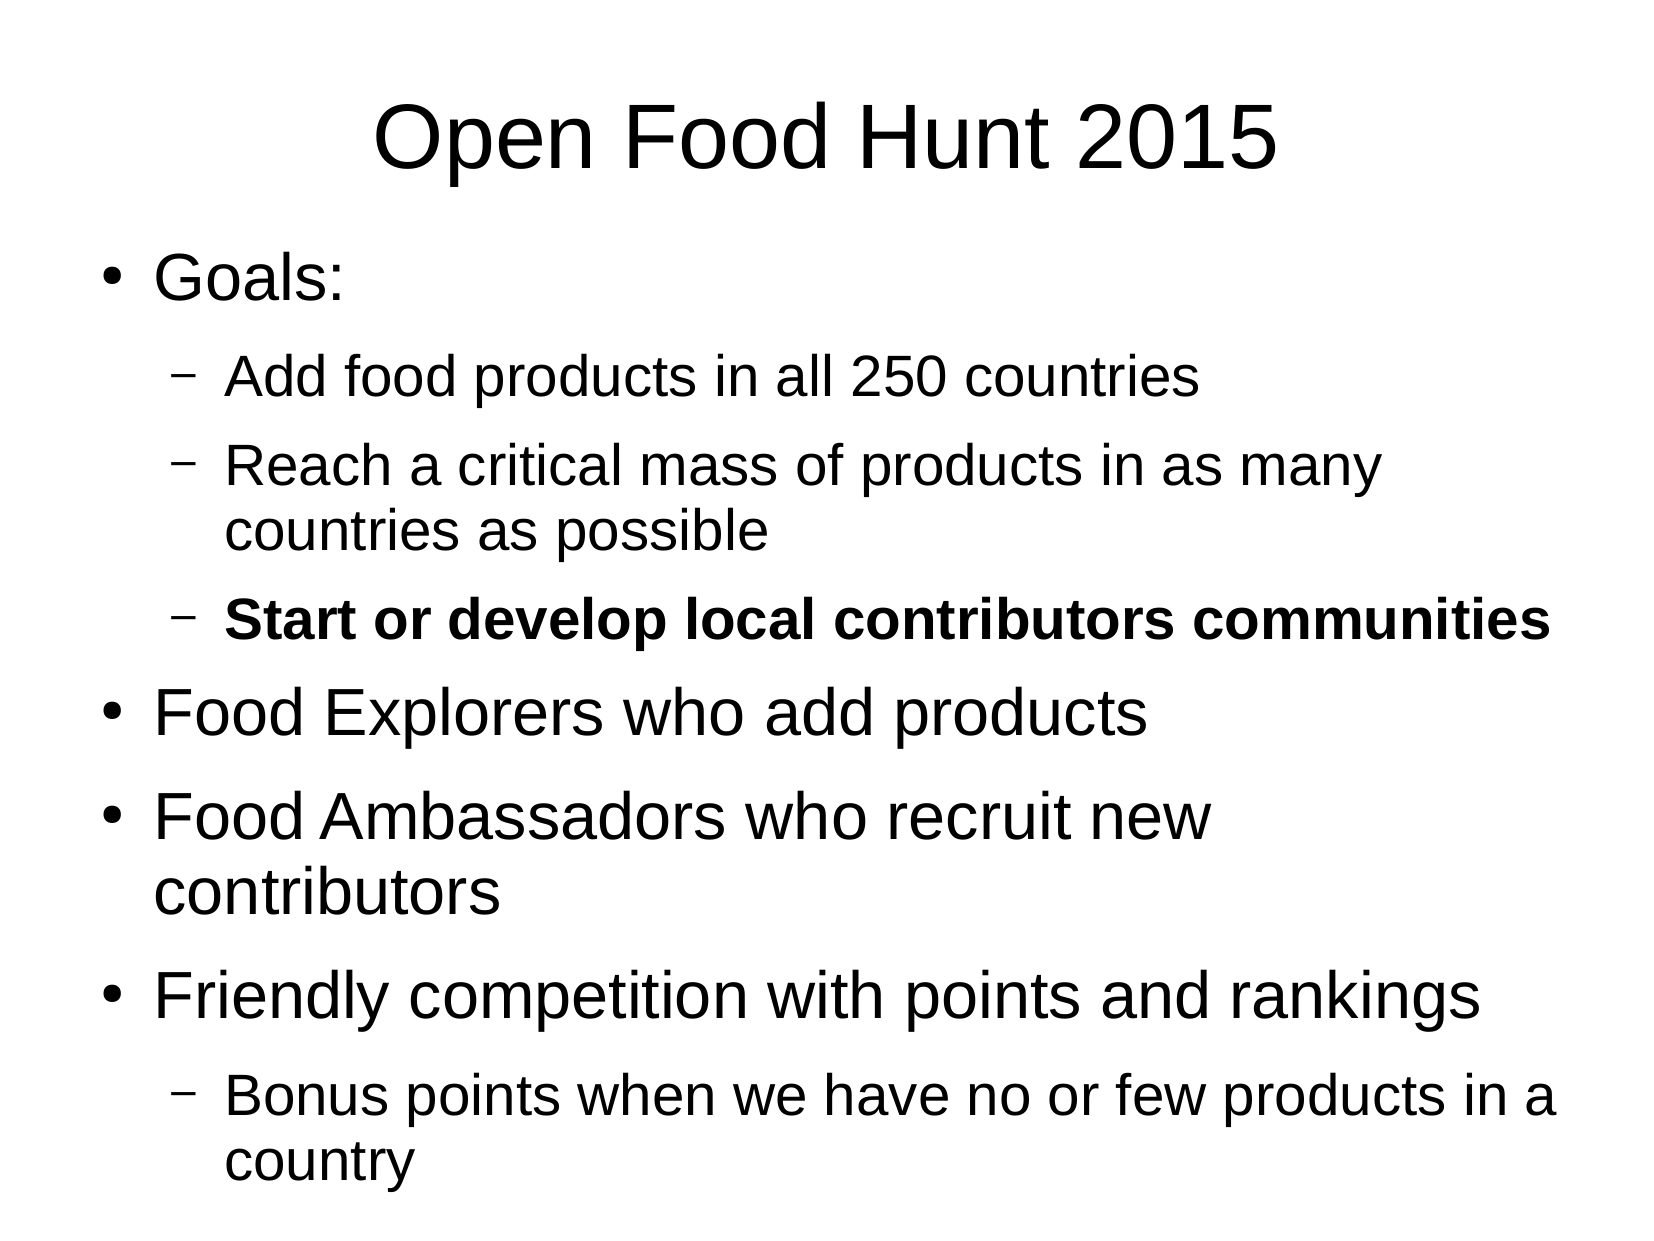

# Open Food Hunt 2015
Goals:
Add food products in all 250 countries
Reach a critical mass of products in as many countries as possible
Start or develop local contributors communities
Food Explorers who add products
Food Ambassadors who recruit new contributors
Friendly competition with points and rankings
Bonus points when we have no or few products in a country